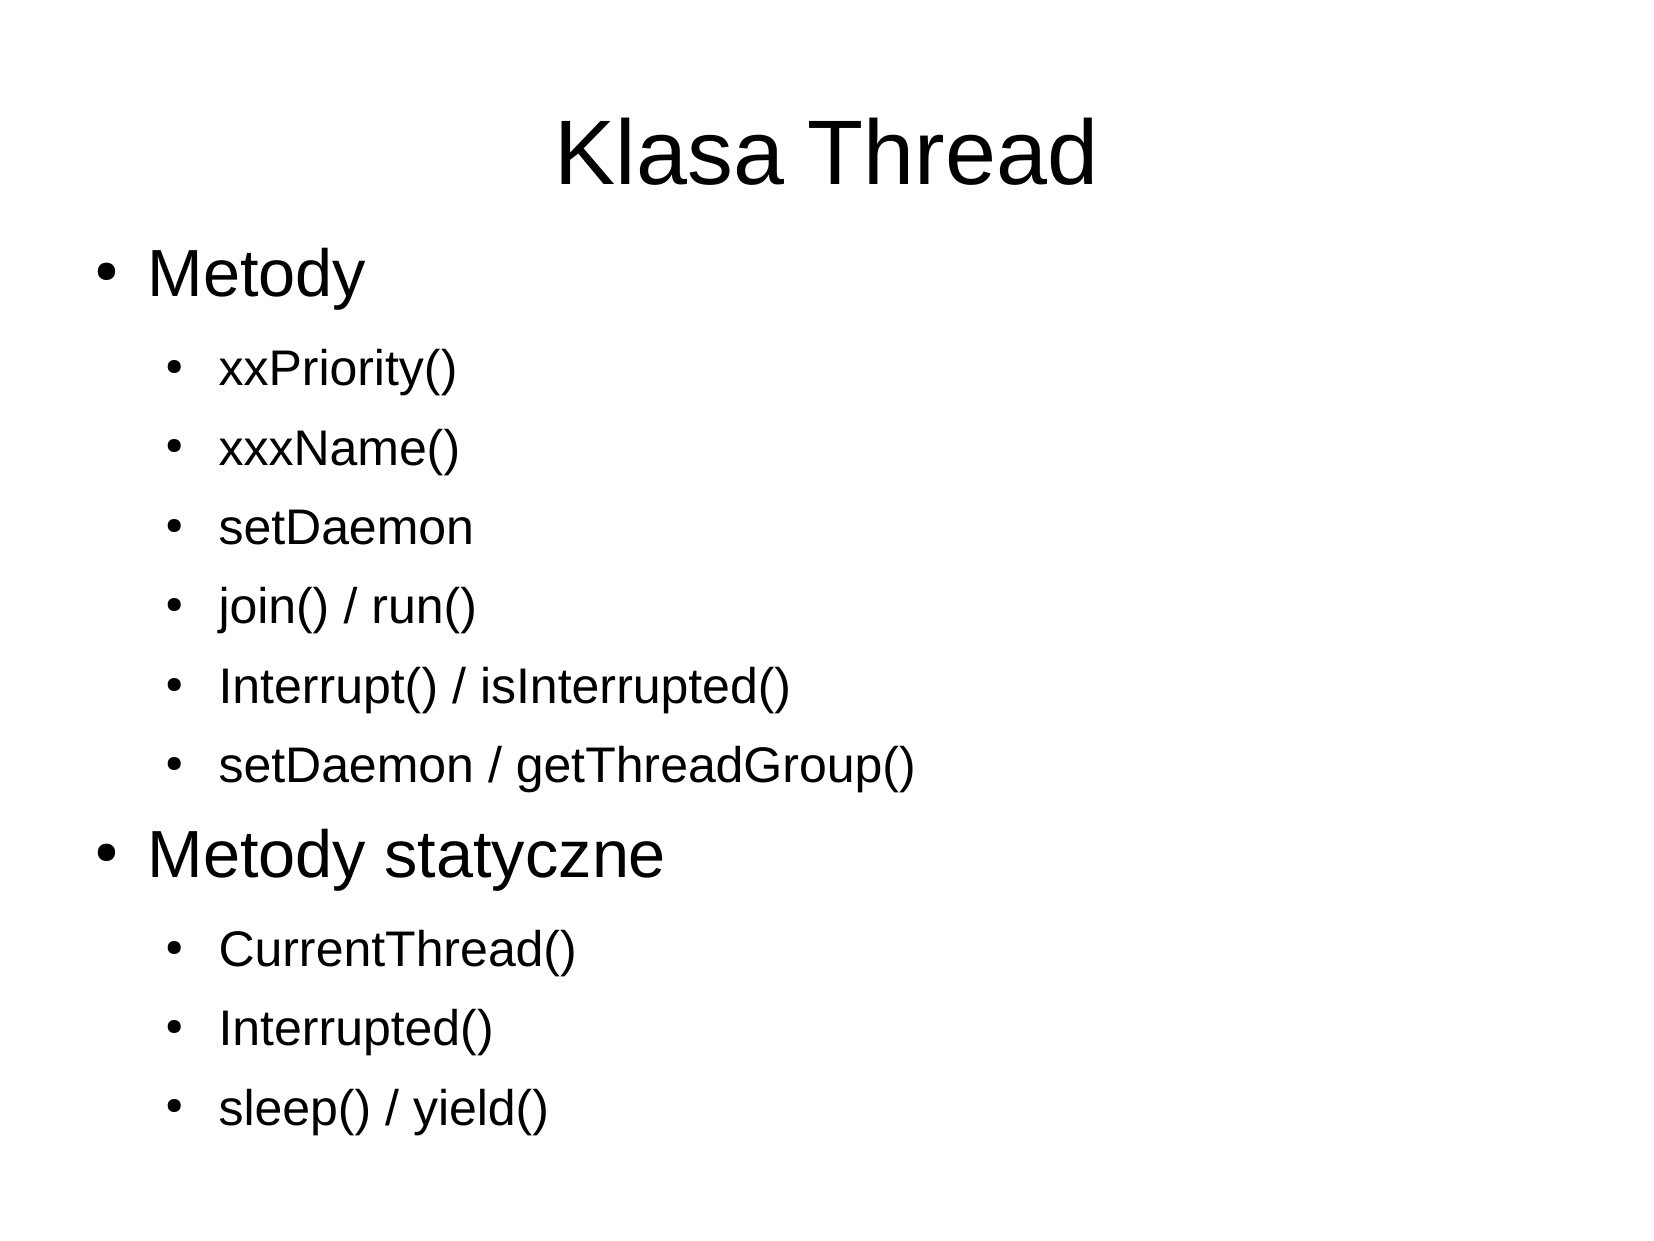

# Klasa Thread
Metody
xxPriority()
xxxName()
setDaemon
join() / run()
Interrupt() / isInterrupted()
setDaemon / getThreadGroup()
Metody statyczne
CurrentThread()
Interrupted()
sleep() / yield()